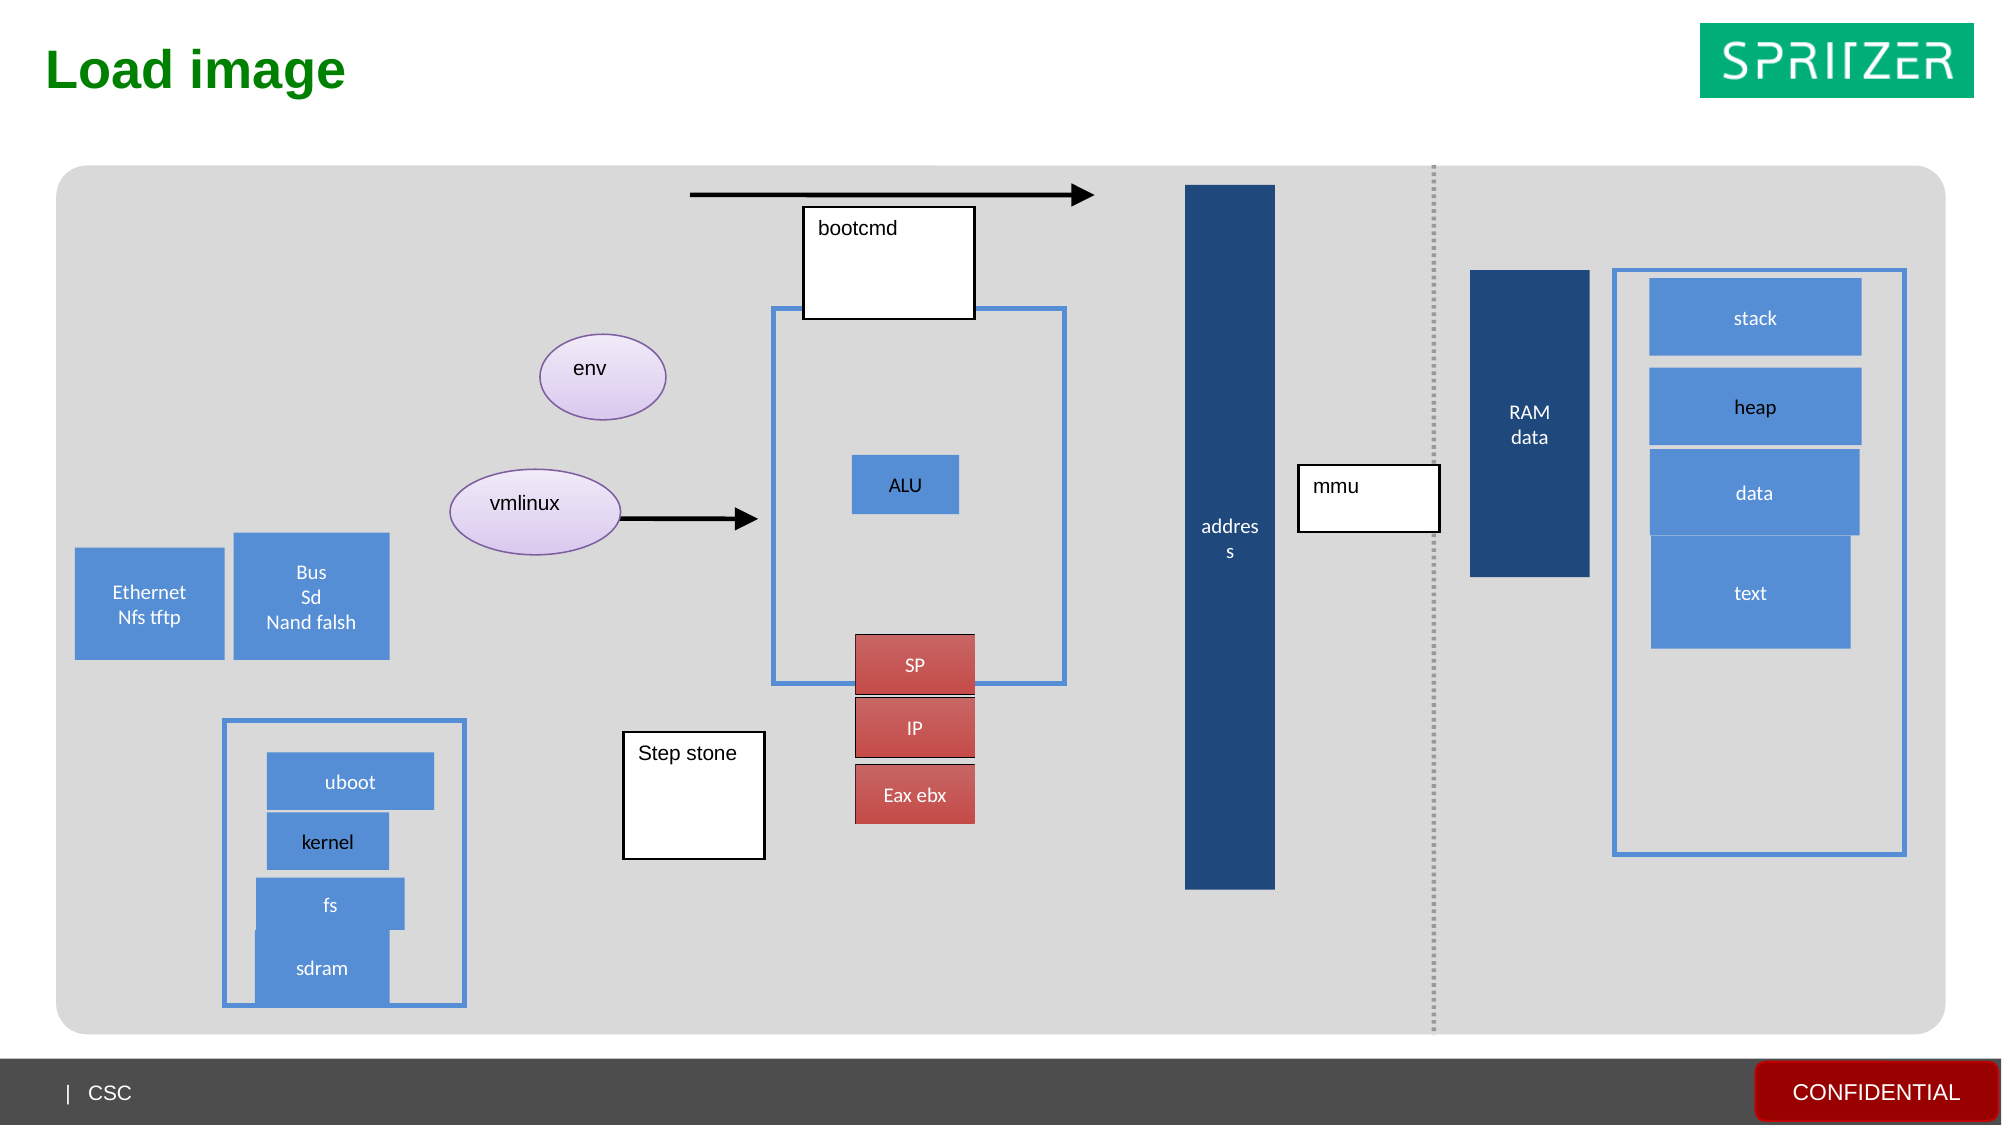

Load image
address
bootcmd
RAM
data
stack
env
heap
data
ALU
mmu
vmlinux
Bus
Sd
Nand falsh
text
Ethernet
Nfs tftp
SP
IP
Step stone
uboot
Eax ebx
kernel
fs
sdram